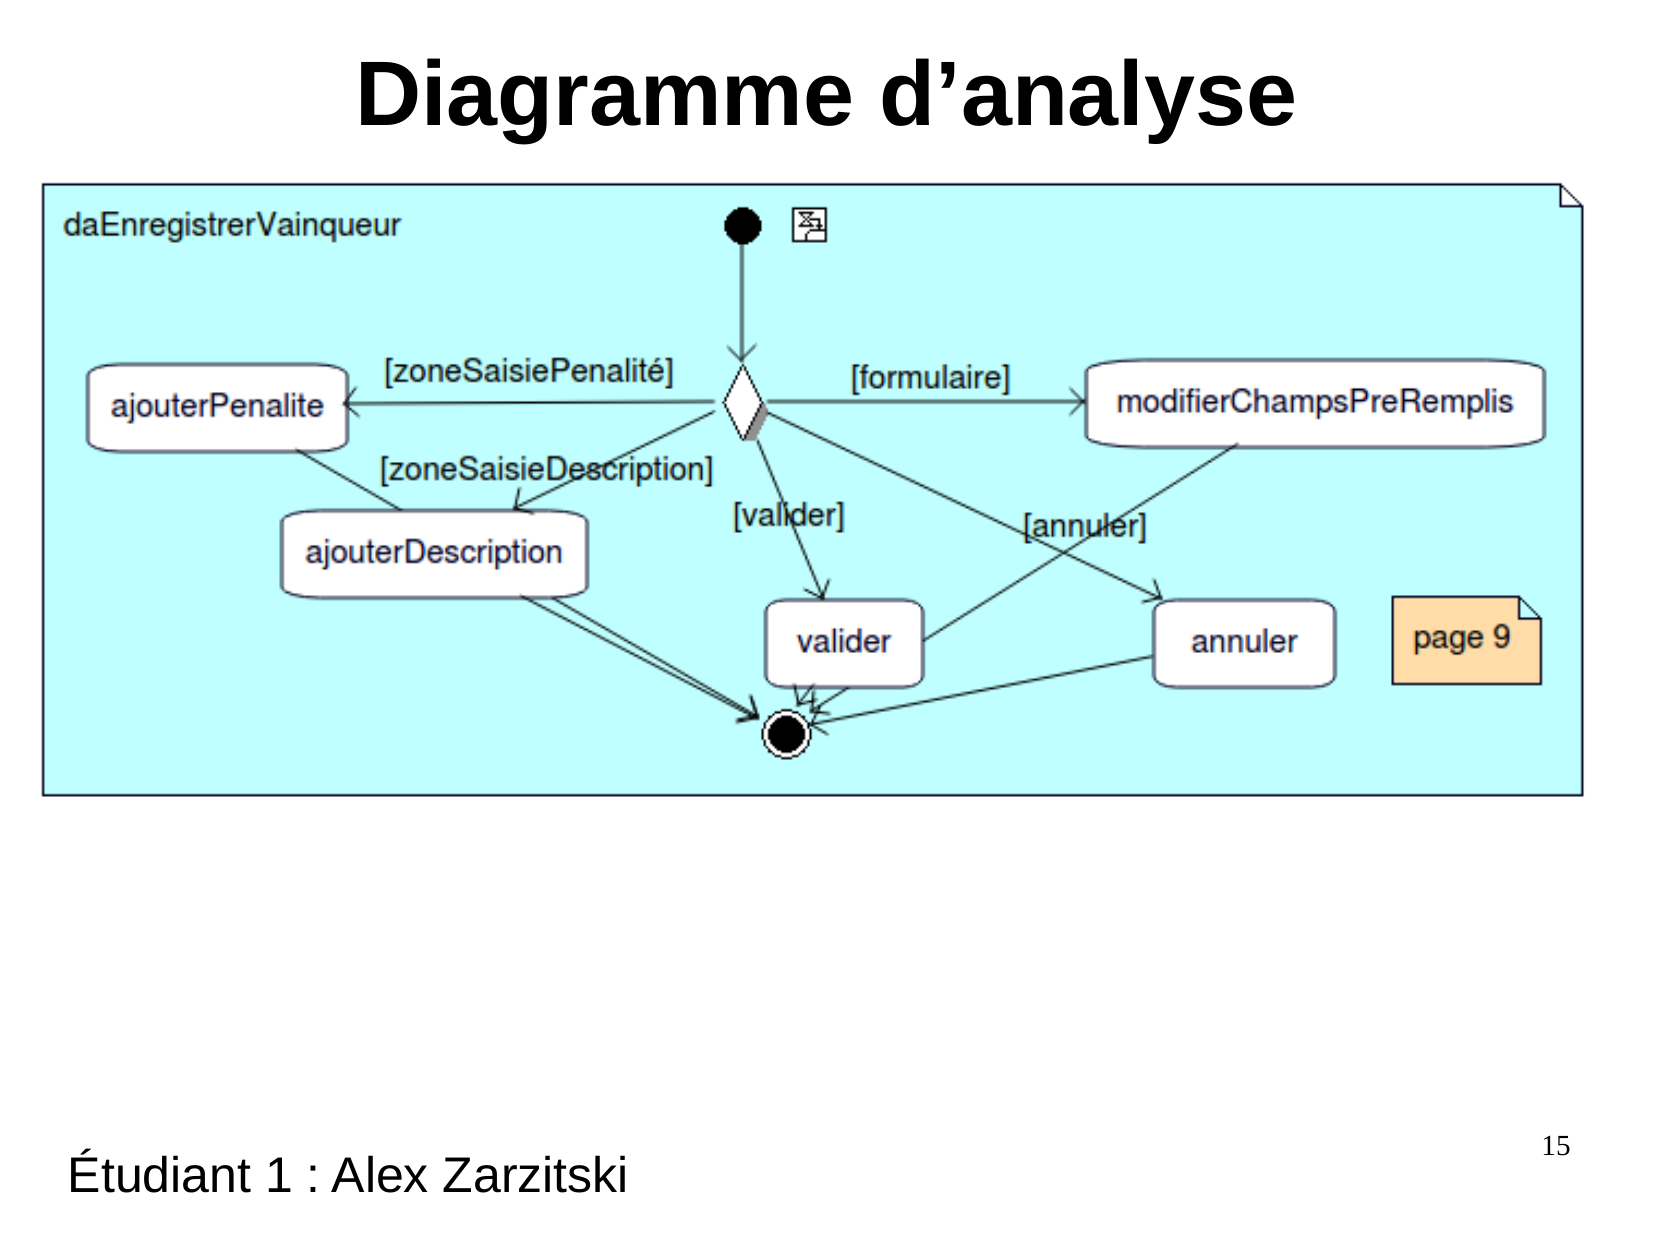

# Diagramme d’analyse
15
Étudiant 1 : Alex Zarzitski